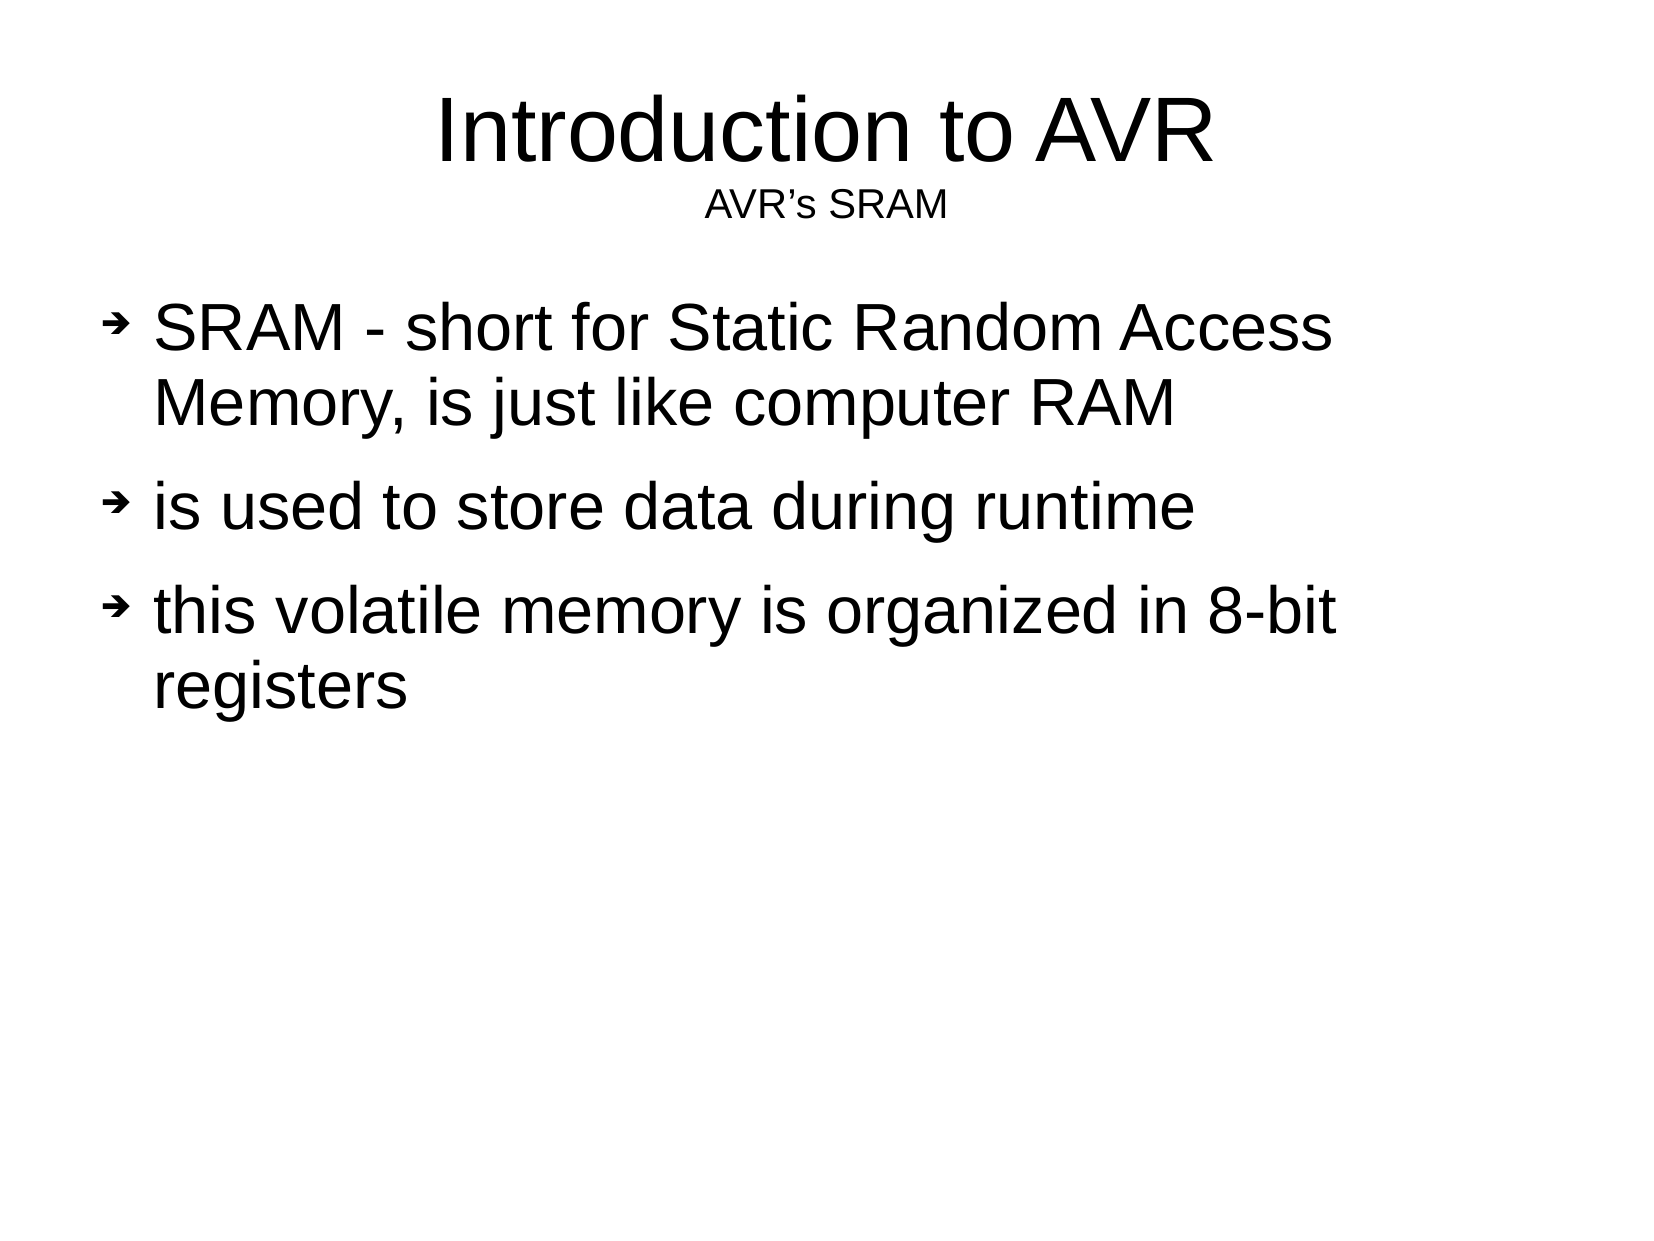

# Introduction to AVR AVR’s SRAM
SRAM - short for Static Random Access Memory, is just like computer RAM
is used to store data during runtime
this volatile memory is organized in 8-bit registers